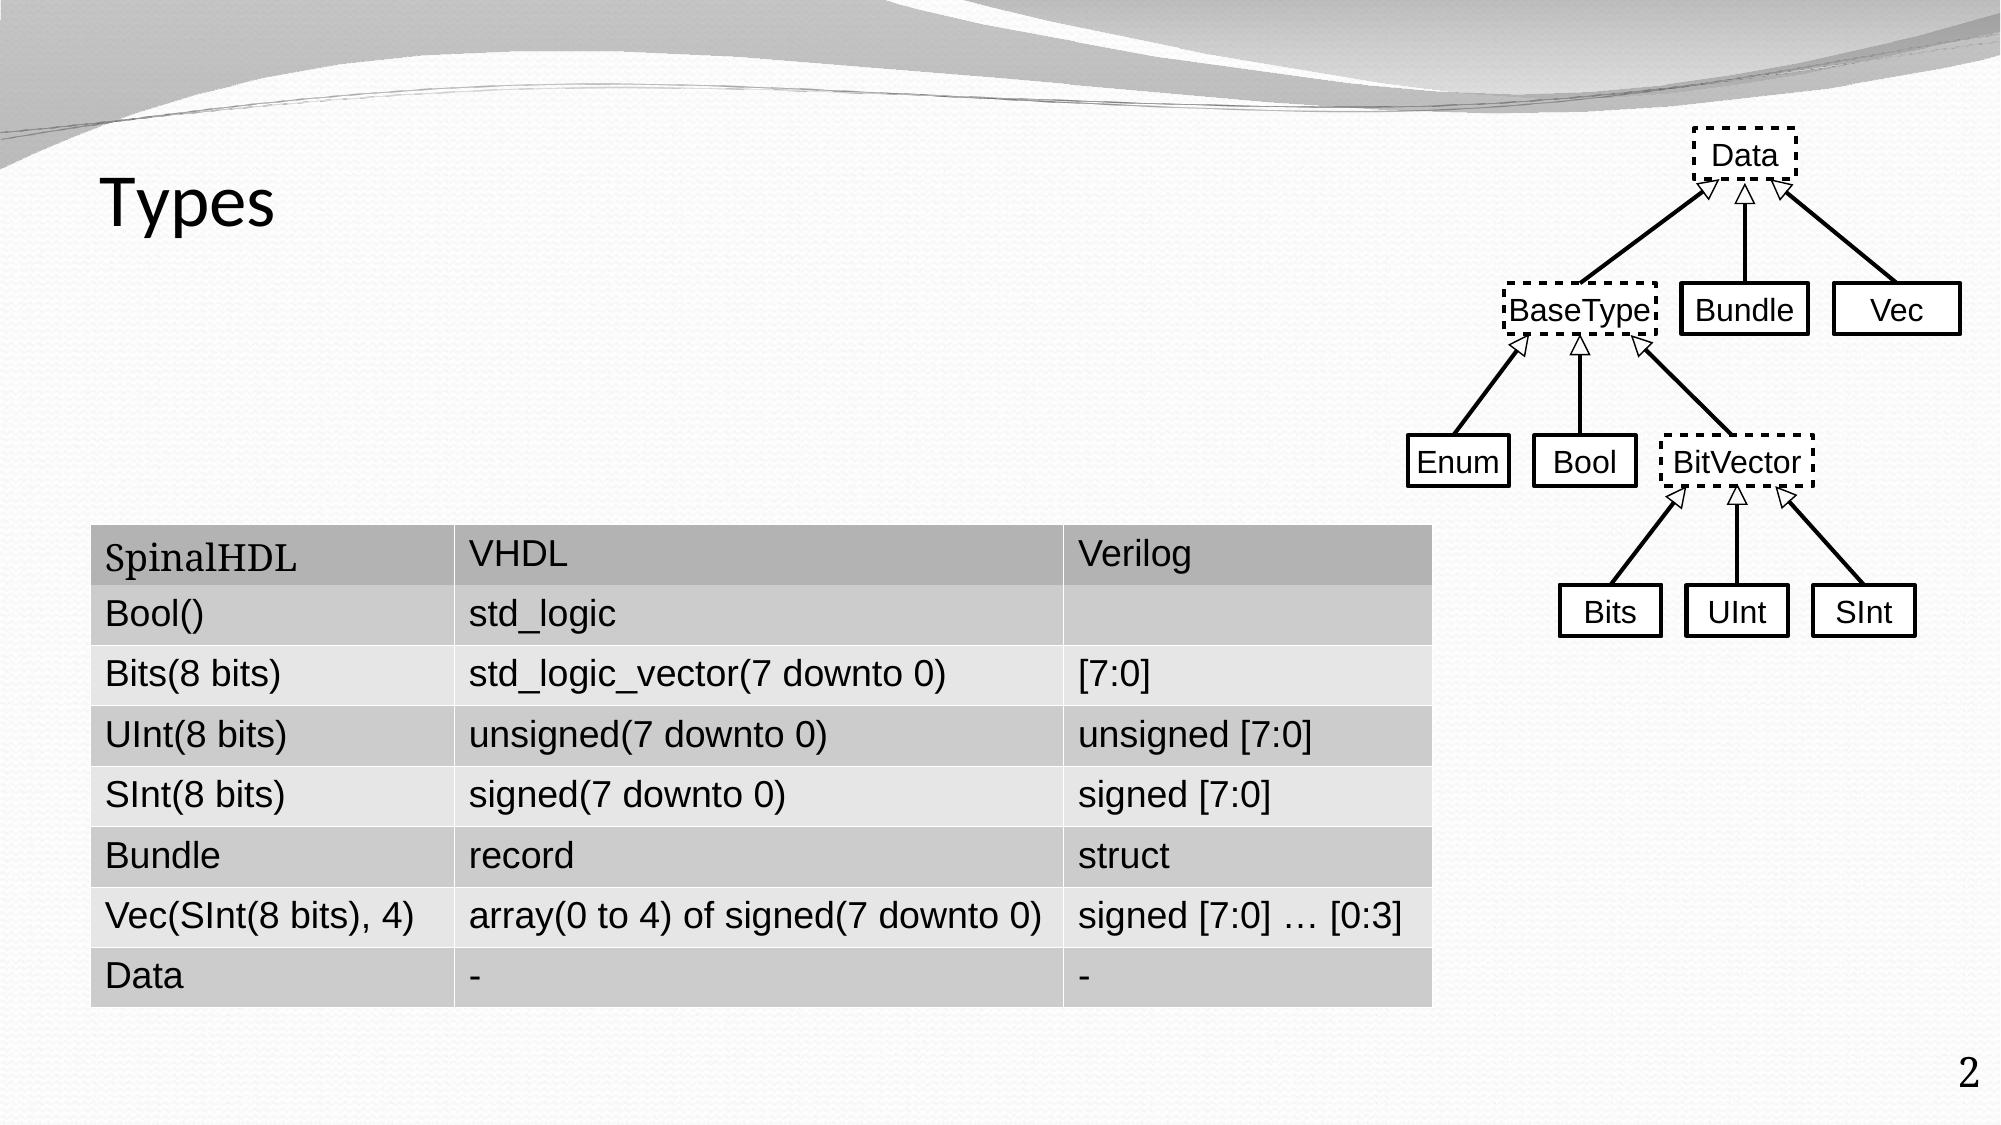

# Types
| SpinalHDL | VHDL | Verilog |
| --- | --- | --- |
| Bool() | std\_logic | |
| Bits(8 bits) | std\_logic\_vector(7 downto 0) | [7:0] |
| UInt(8 bits) | unsigned(7 downto 0) | unsigned [7:0] |
| SInt(8 bits) | signed(7 downto 0) | signed [7:0] |
| Bundle | record | struct |
| Vec(SInt(8 bits), 4) | array(0 to 4) of signed(7 downto 0) | signed [7:0] … [0:3] |
| Data | - | - |